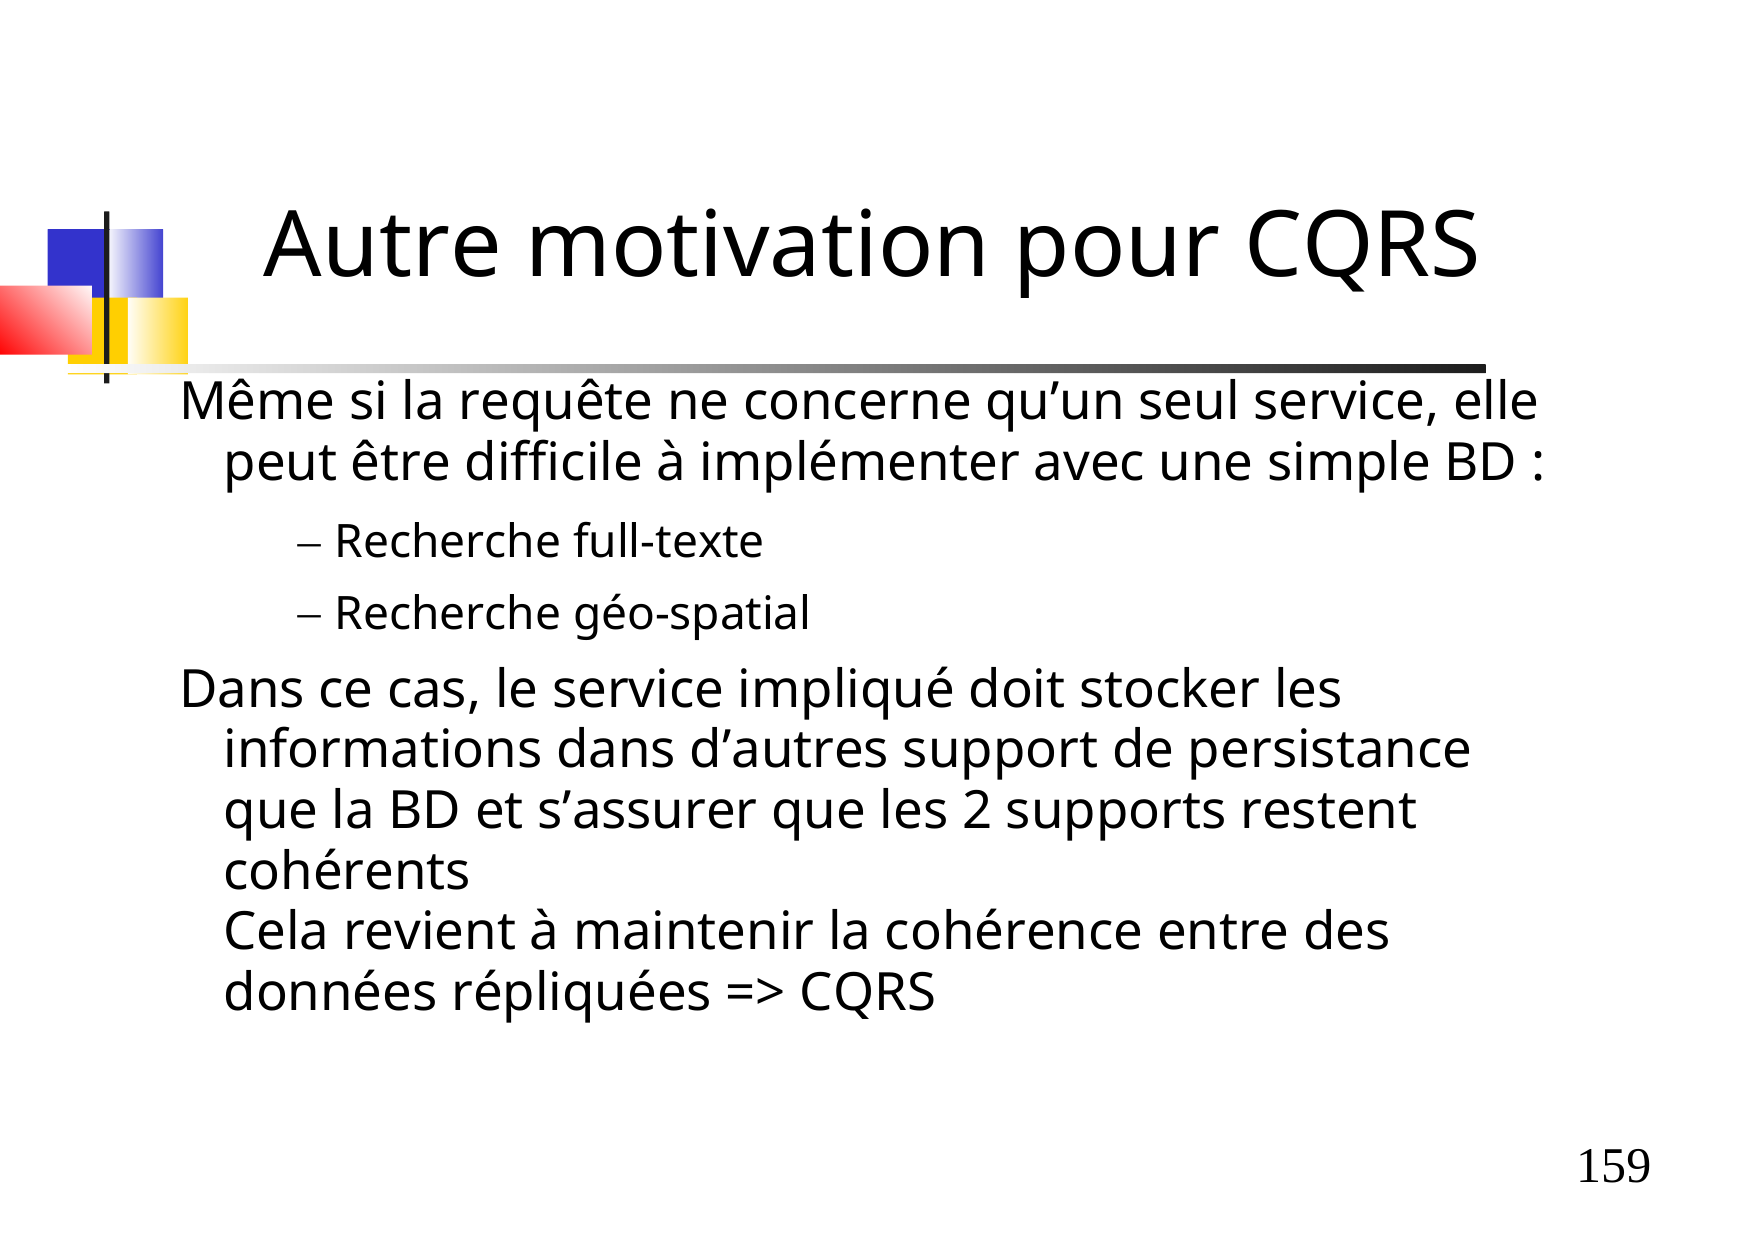

# Autre motivation pour CQRS
Même si la requête ne concerne qu’un seul service, elle peut être difficile à implémenter avec une simple BD :
Recherche full-texte
Recherche géo-spatial
Dans ce cas, le service impliqué doit stocker les informations dans d’autres support de persistance que la BD et s’assurer que les 2 supports restent cohérents
Cela revient à maintenir la cohérence entre des données répliquées => CQRS